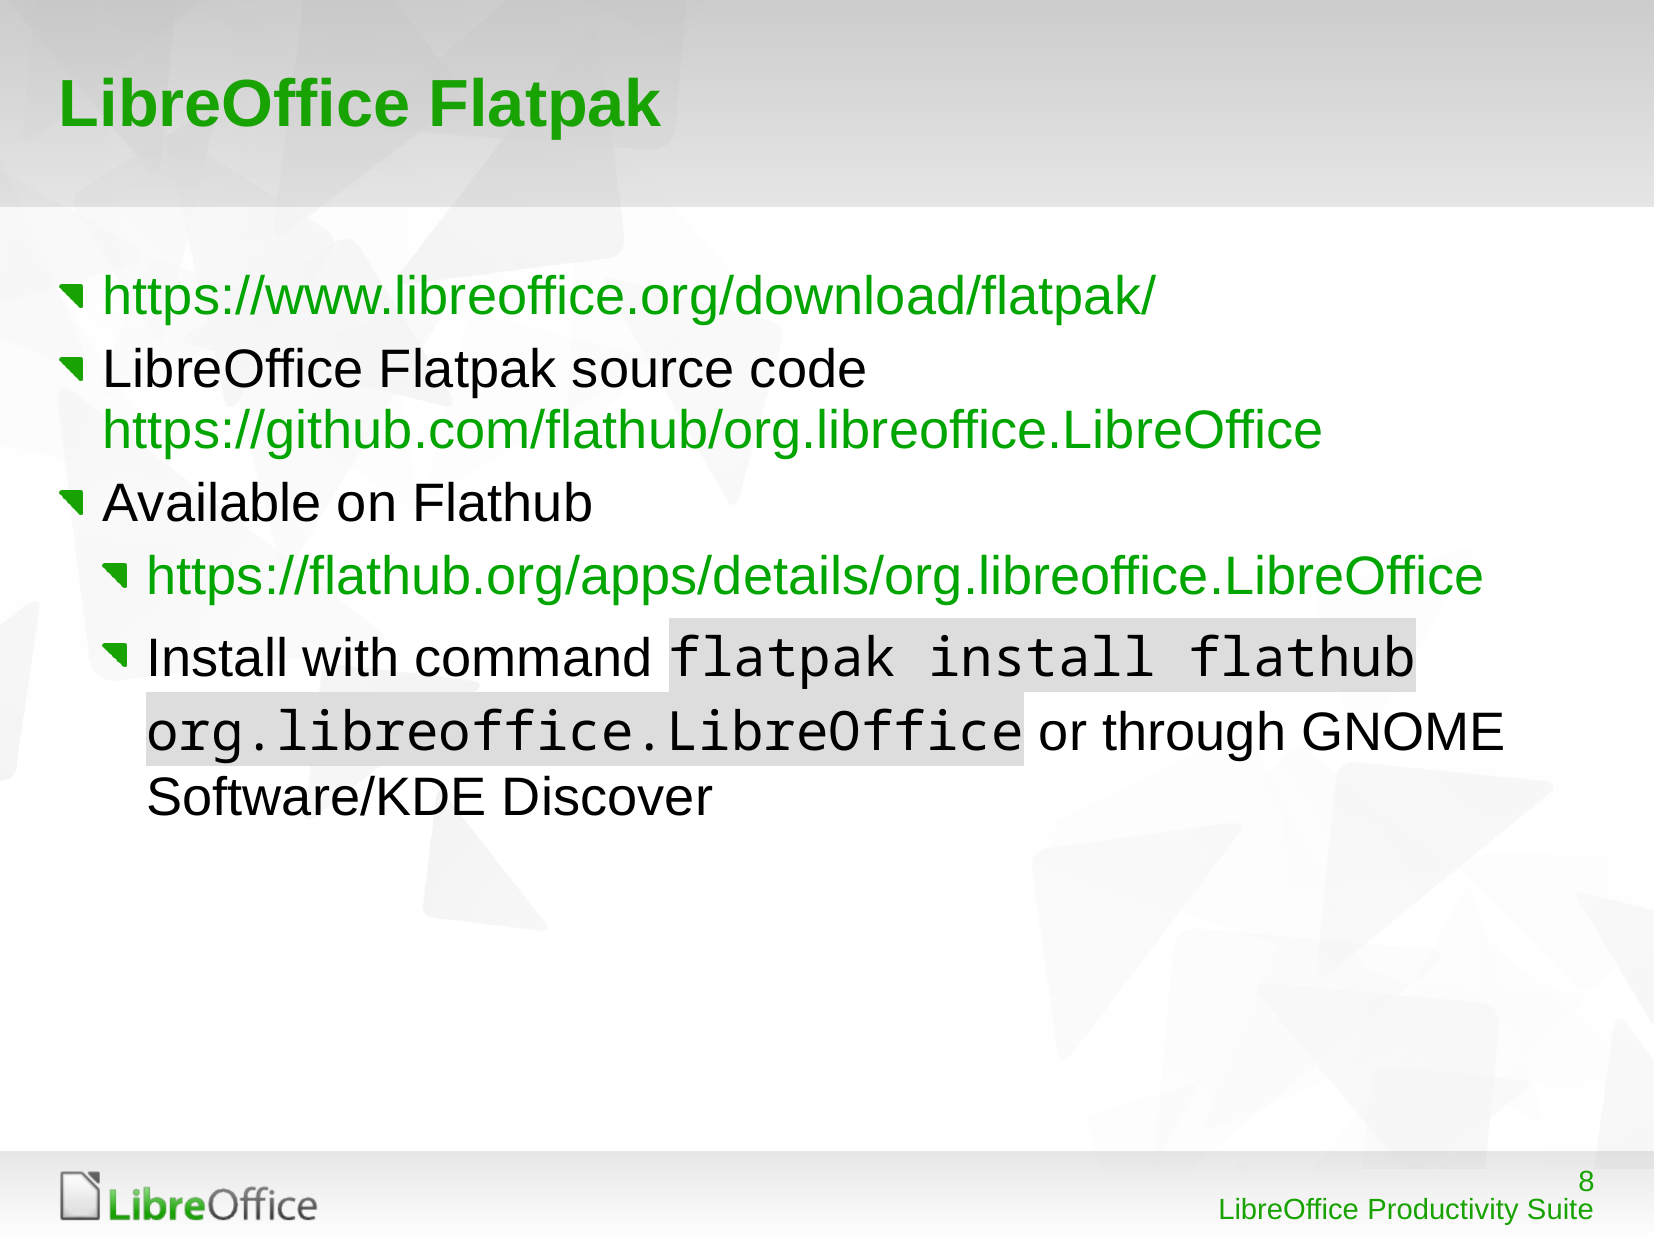

# LibreOffice Flatpak
https://www.libreoffice.org/download/flatpak/
LibreOffice Flatpak source code https://github.com/flathub/org.libreoffice.LibreOffice
Available on Flathub
https://flathub.org/apps/details/org.libreoffice.LibreOffice
Install with command flatpak install flathub org.libreoffice.LibreOffice or through GNOME Software/KDE Discover
8
LibreOffice Productivity Suite